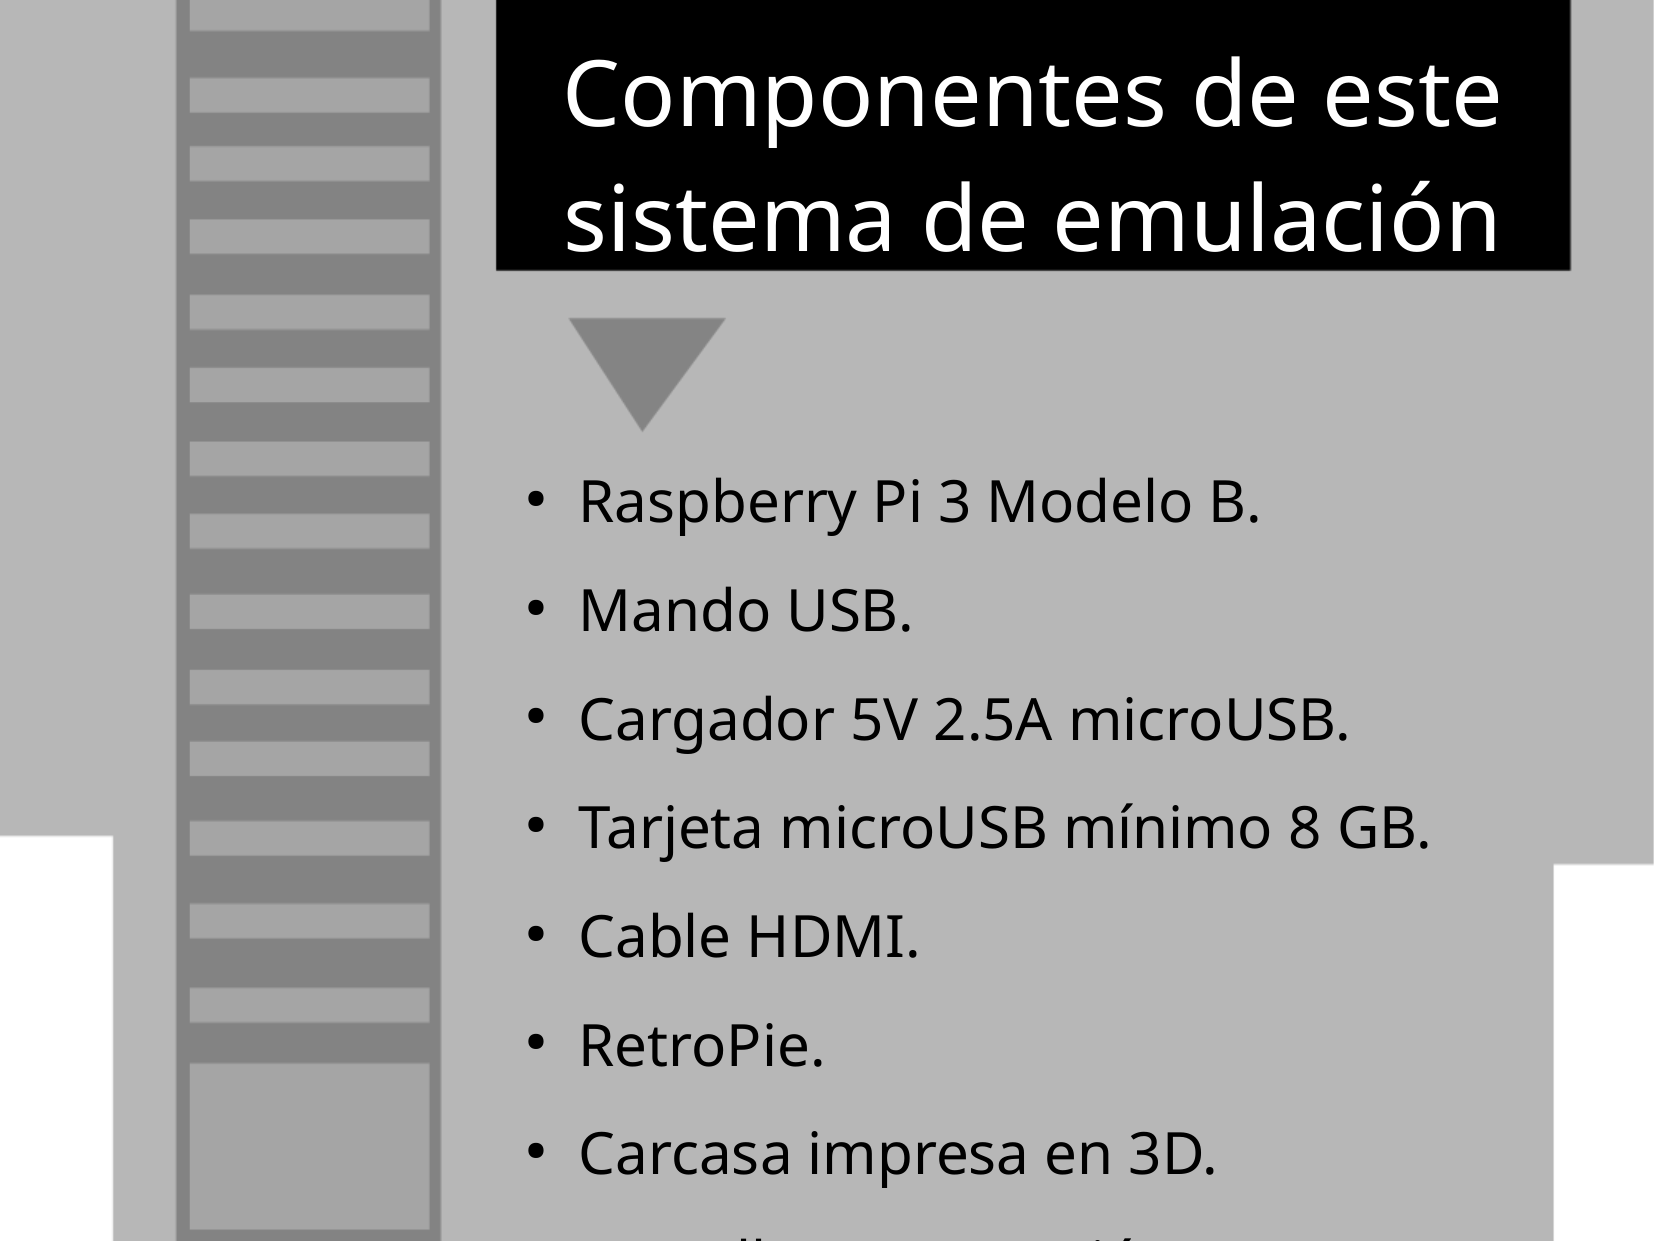

# Componentes de este sistema de emulación
Raspberry Pi 3 Modelo B.
Mando USB.
Cargador 5V 2.5A microUSB.
Tarjeta microUSB mínimo 8 GB.
Cable HDMI.
RetroPie.
Carcasa impresa en 3D.
Pantalla con conexión HDMI.